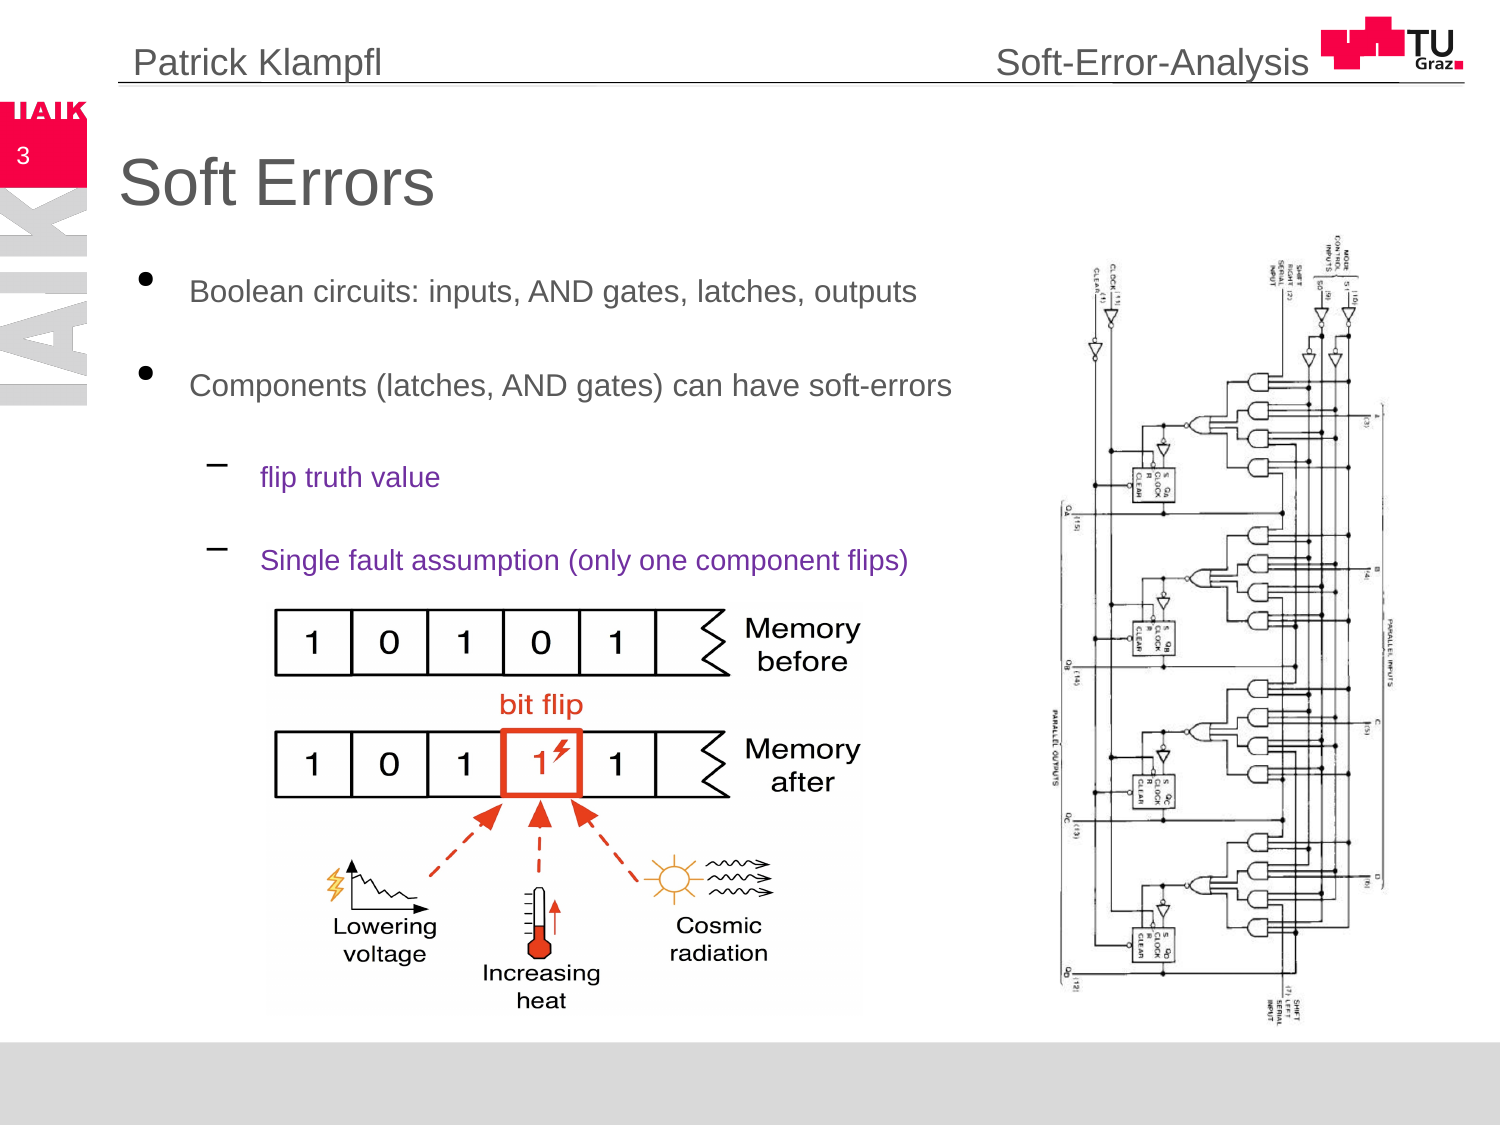

1
# Soft Errors
Boolean circuits: inputs, AND gates, latches, outputs
Components (latches, AND gates) can have soft-errors
flip truth value
Single fault assumption (only one component flips)